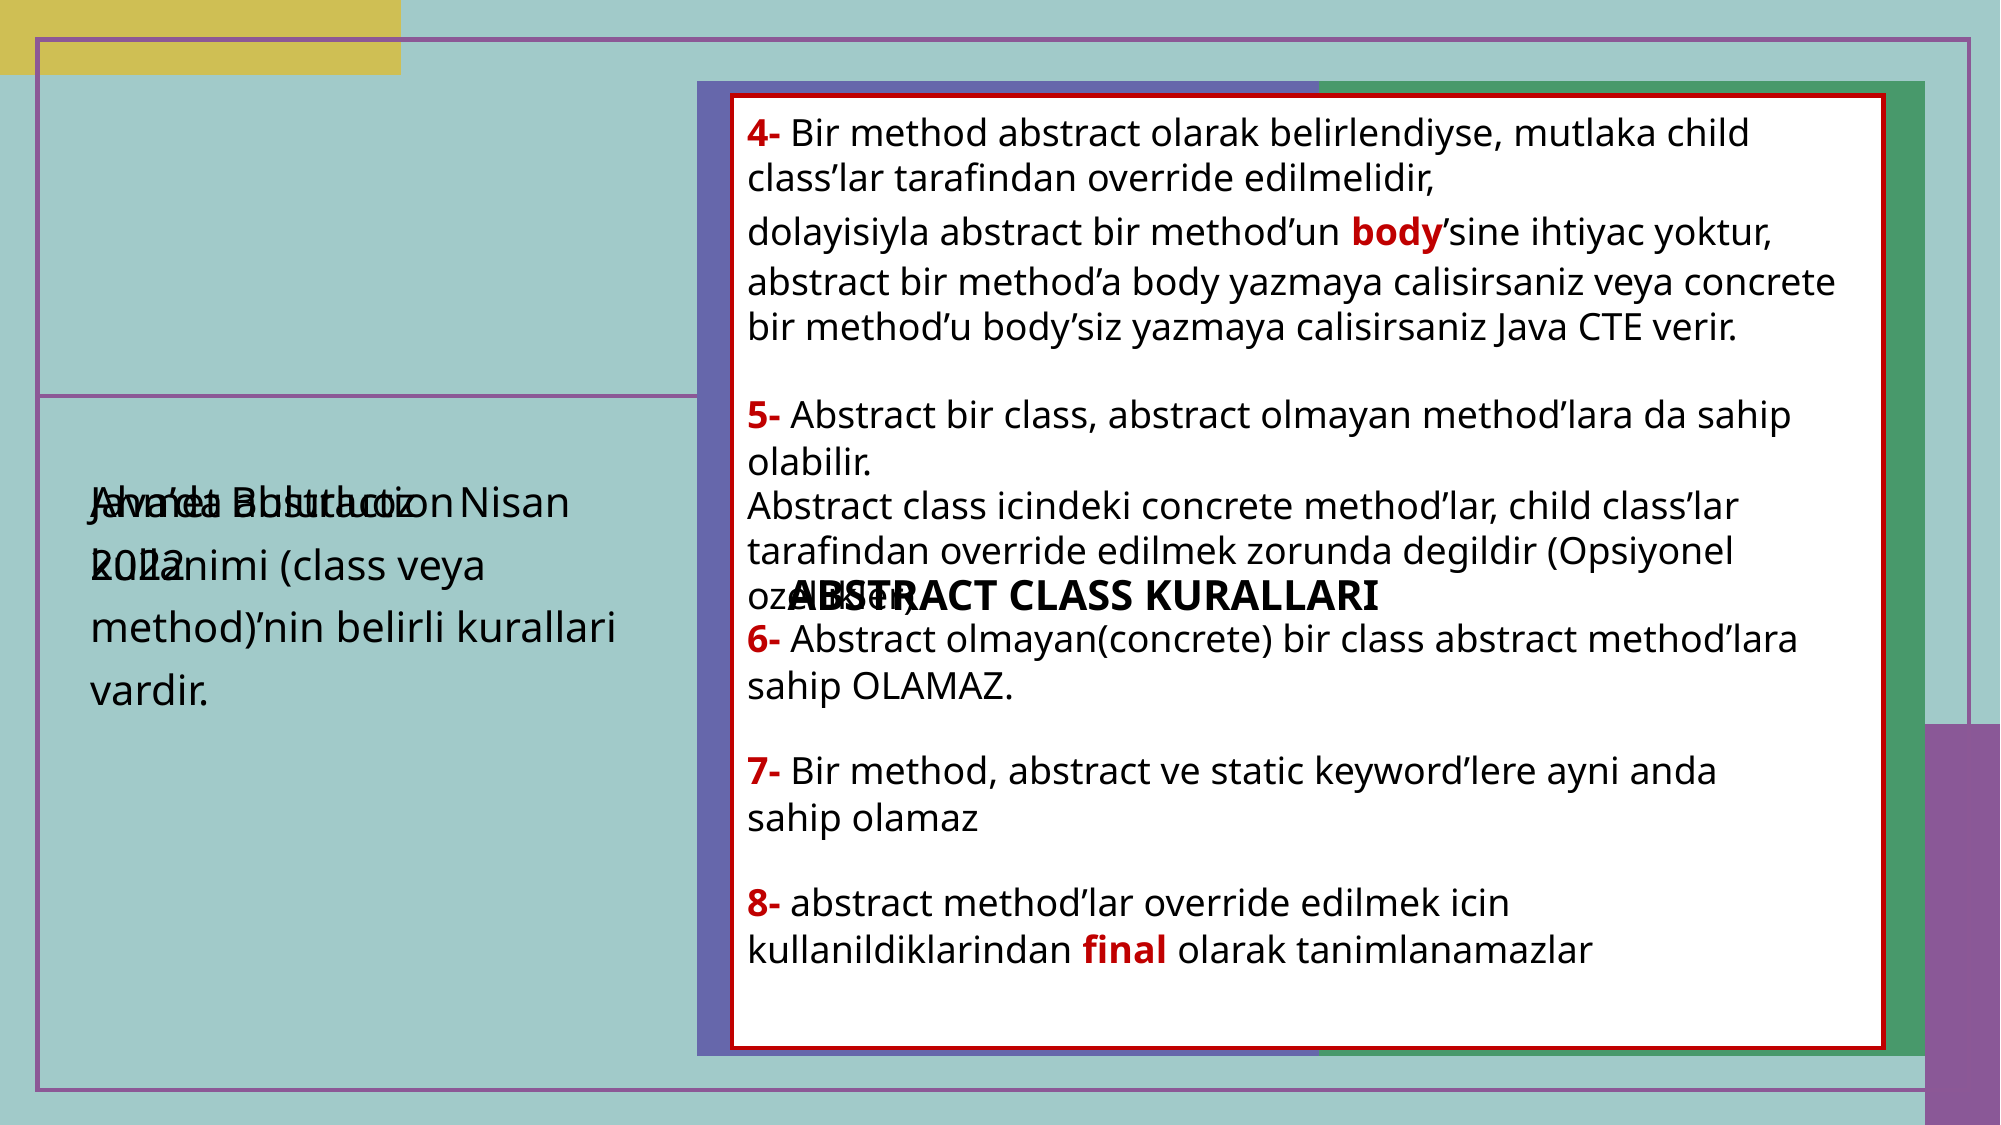

4- Bir method abstract olarak belirlendiyse, mutlaka child class’lar tarafindan override edilmelidir,
Abstract class kurallari
dolayisiyla abstract bir method’un body’sine ihtiyac yoktur,
abstract bir method’a body yazmaya calisirsaniz veya concrete bir method’u body’siz yazmaya calisirsaniz Java CTE verir.
5- Abstract bir class, abstract olmayan method’lara da sahip olabilir.
# Java’da abstraction kullanimi (class veya method)’nin belirli kurallari vardir.
Ahmet Bulutluoz Nisan 2022
Abstract class icindeki concrete method’lar, child class’lar tarafindan override edilmek zorunda degildir (Opsiyonel ozellikler)
6- Abstract olmayan(concrete) bir class abstract method’lara sahip OLAMAZ.
7- Bir method, abstract ve static keyword’lere ayni anda sahip olamaz
8- abstract method’lar override edilmek icin kullanildiklarindan final olarak tanimlanamazlar